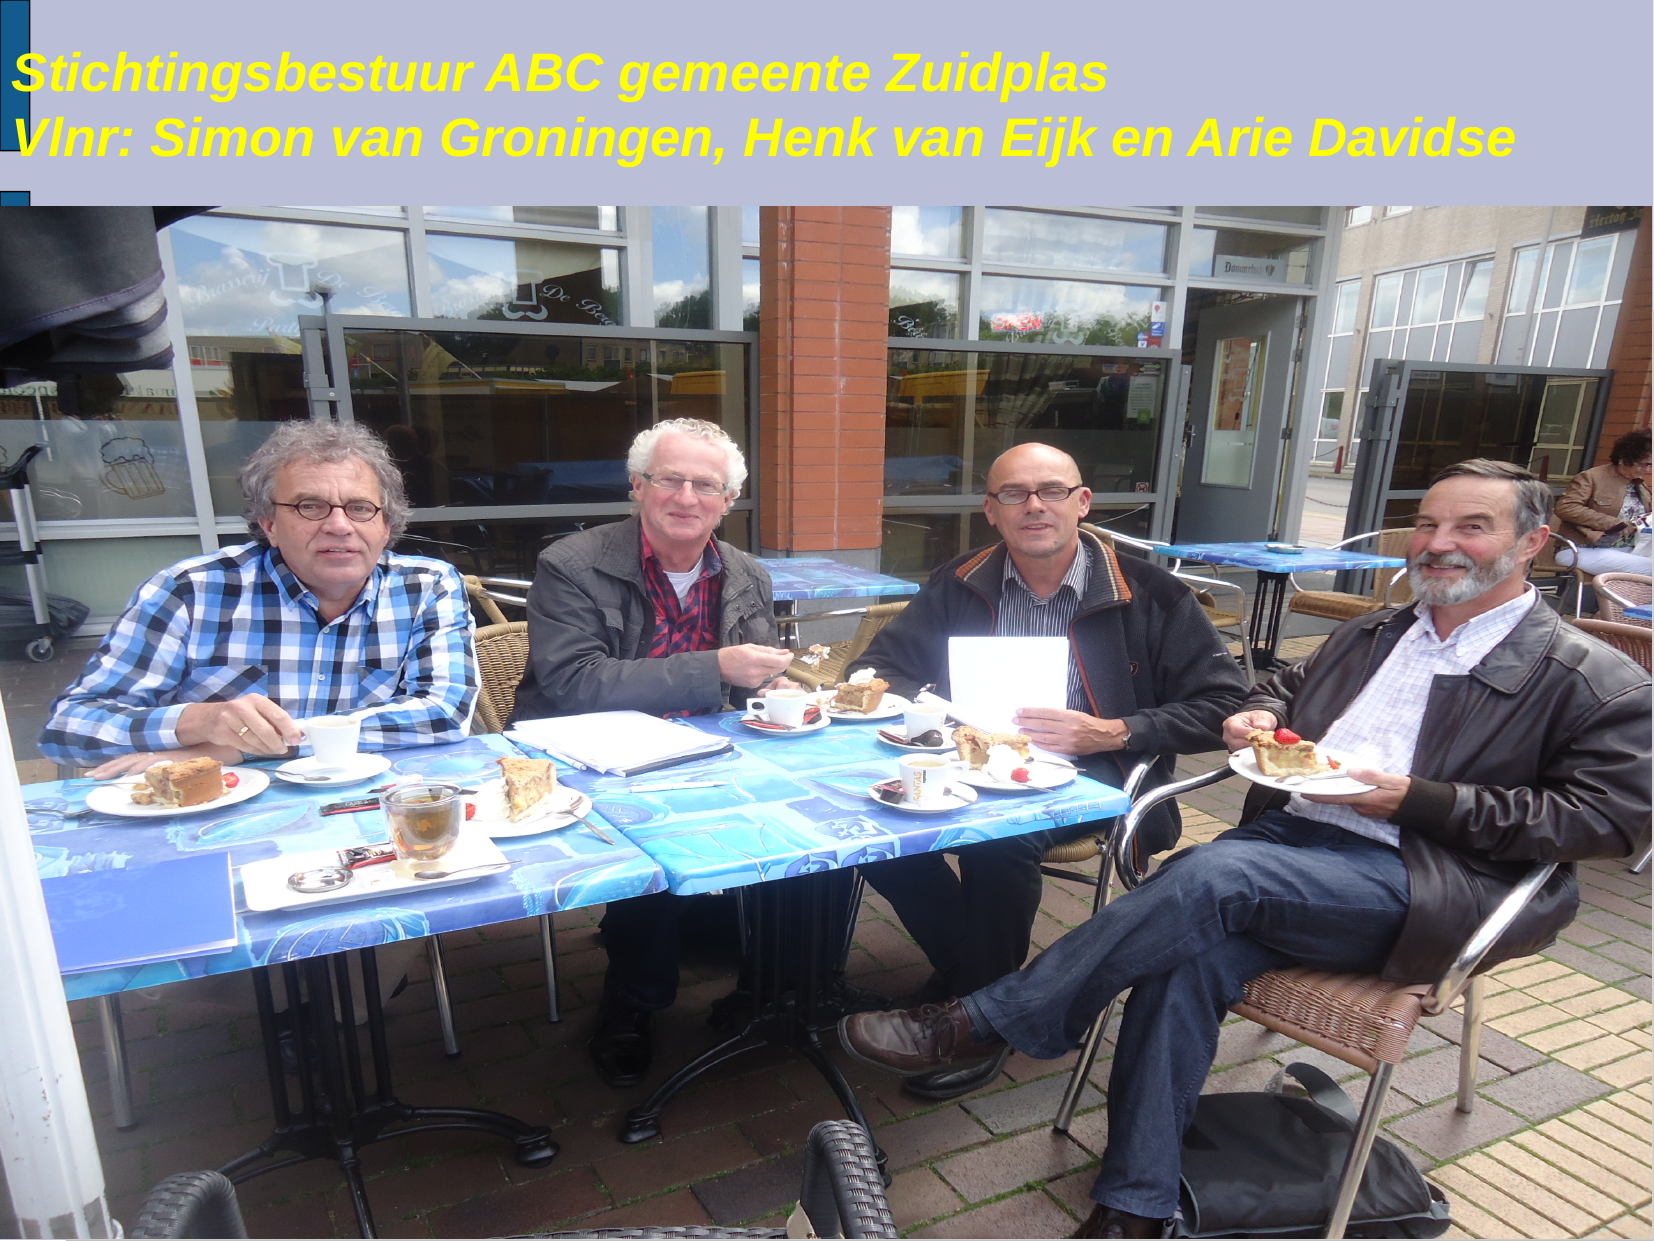

Stichtingsbestuur ABC gemeente Zuidplas
Vlnr: Simon van Groningen, Henk van Eijk en Arie Davidse